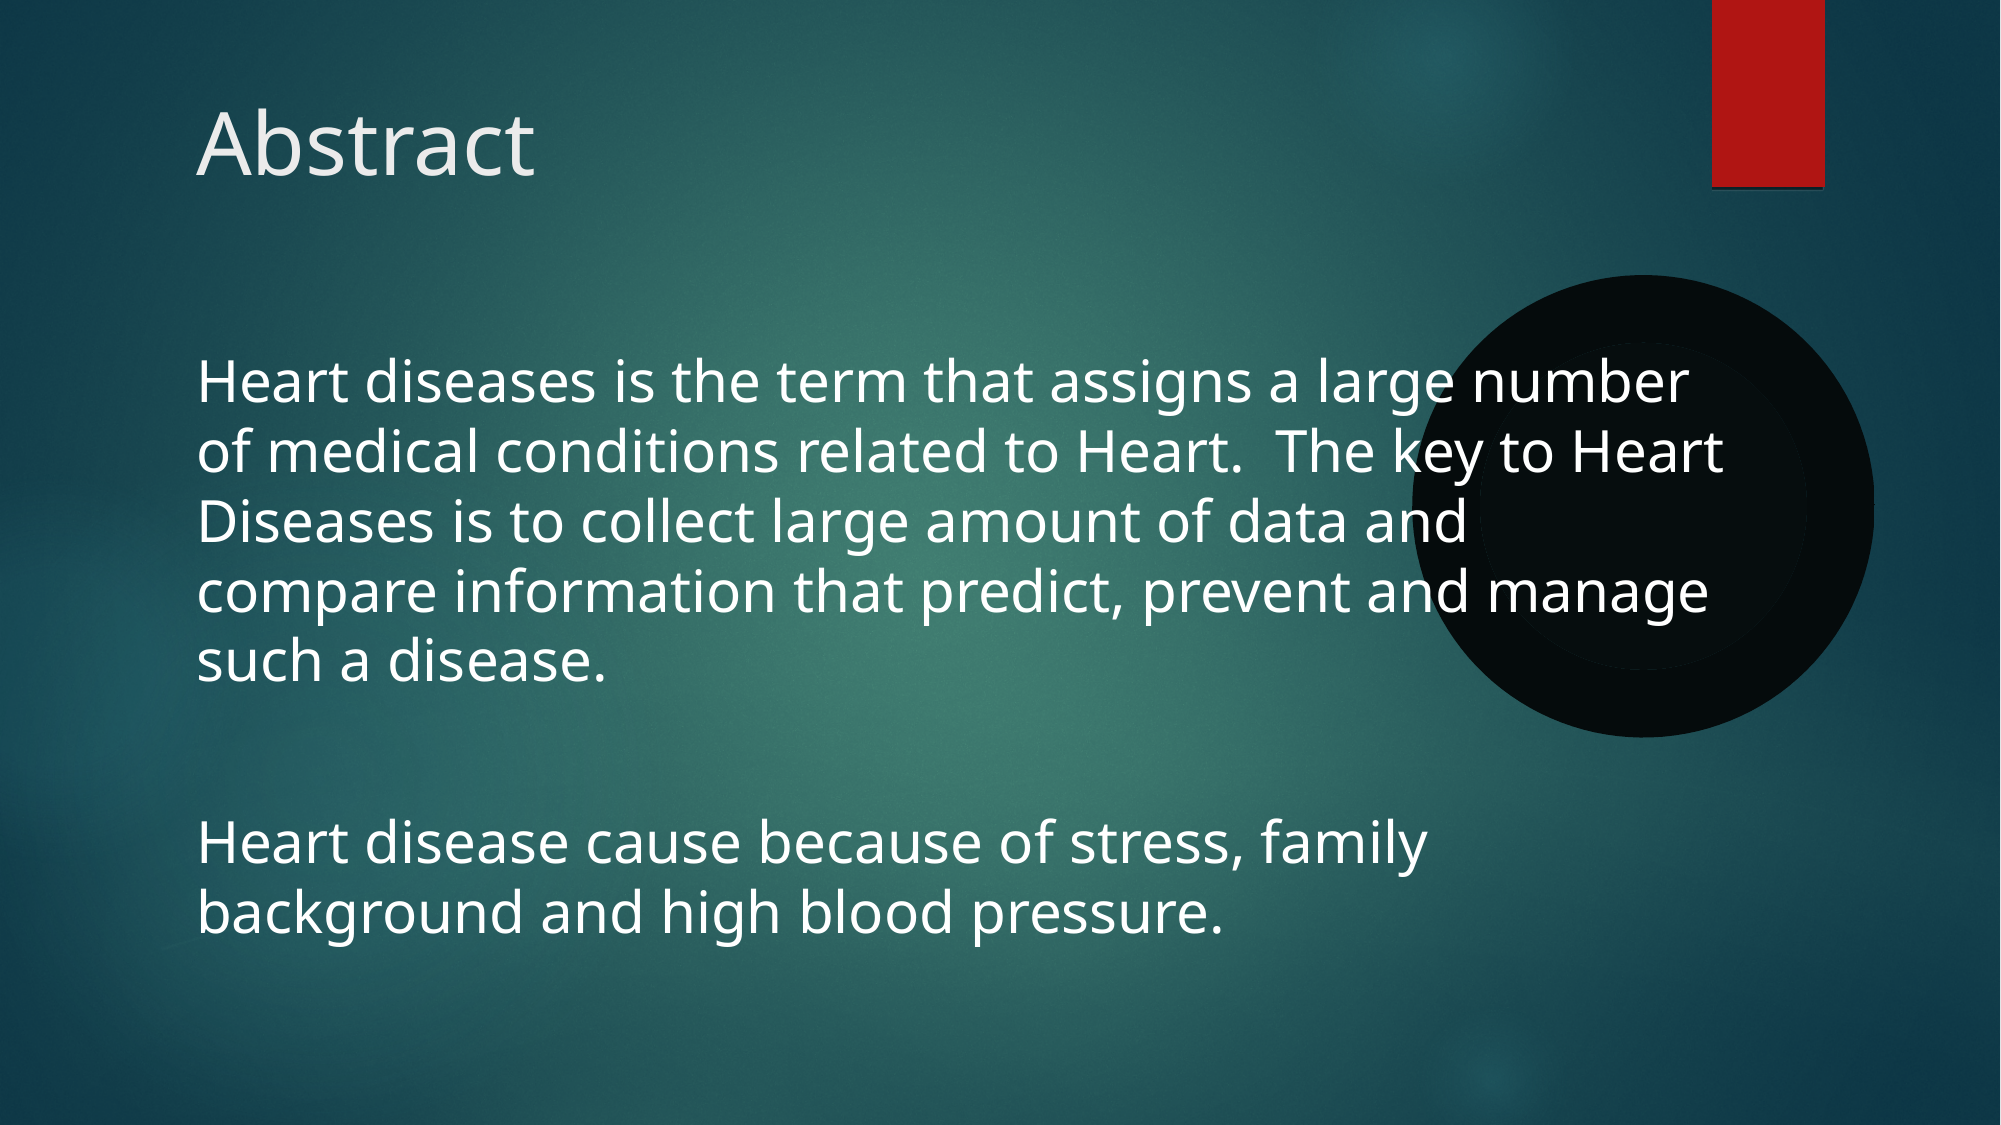

# Abstract
Heart diseases is the term that assigns a large number of medical conditions related to Heart. The key to Heart Diseases is to collect large amount of data and compare information that predict, prevent and manage such a disease.
Heart disease cause because of stress, family background and high blood pressure.